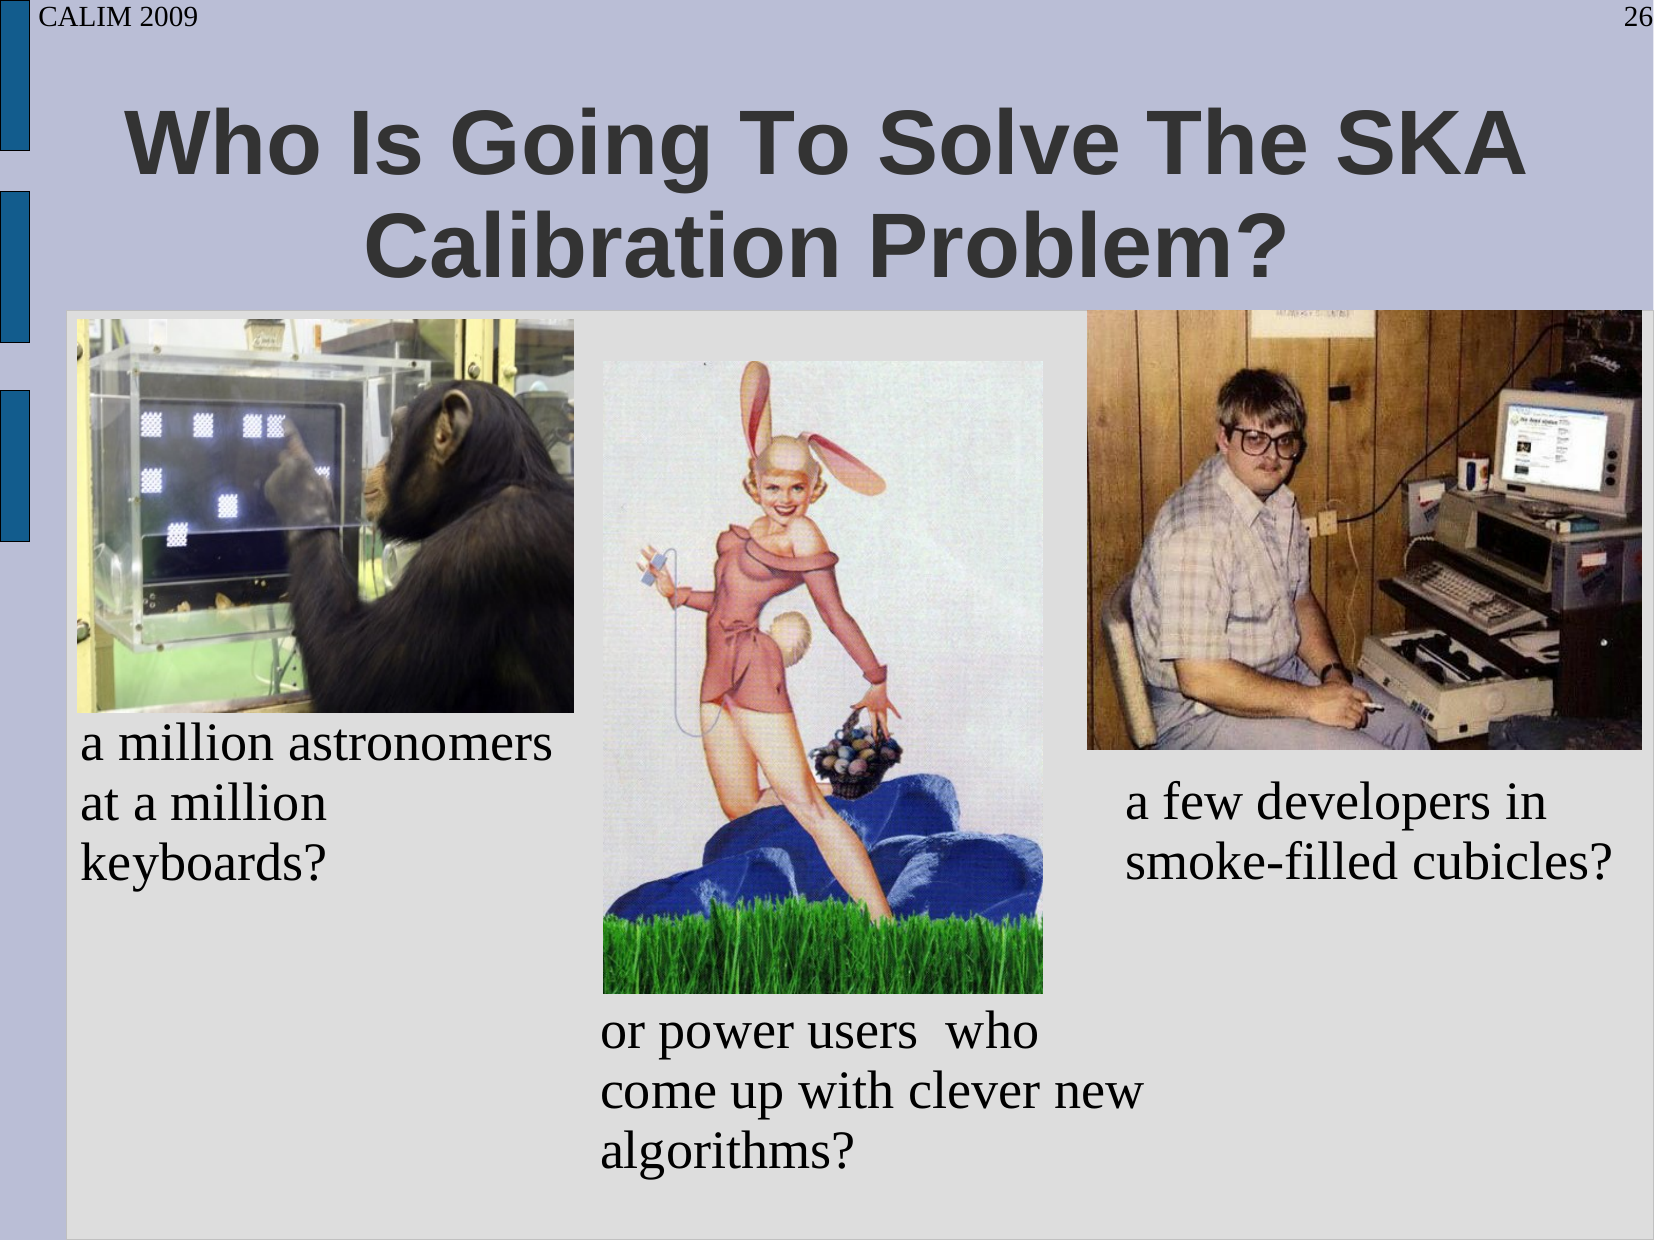

CALIM 2009
26
# Who Is Going To Solve The SKA Calibration Problem?
a few developers in smoke-filled cubicles?
a million astronomers at a million keyboards?
or power users who come up with clever new algorithms?